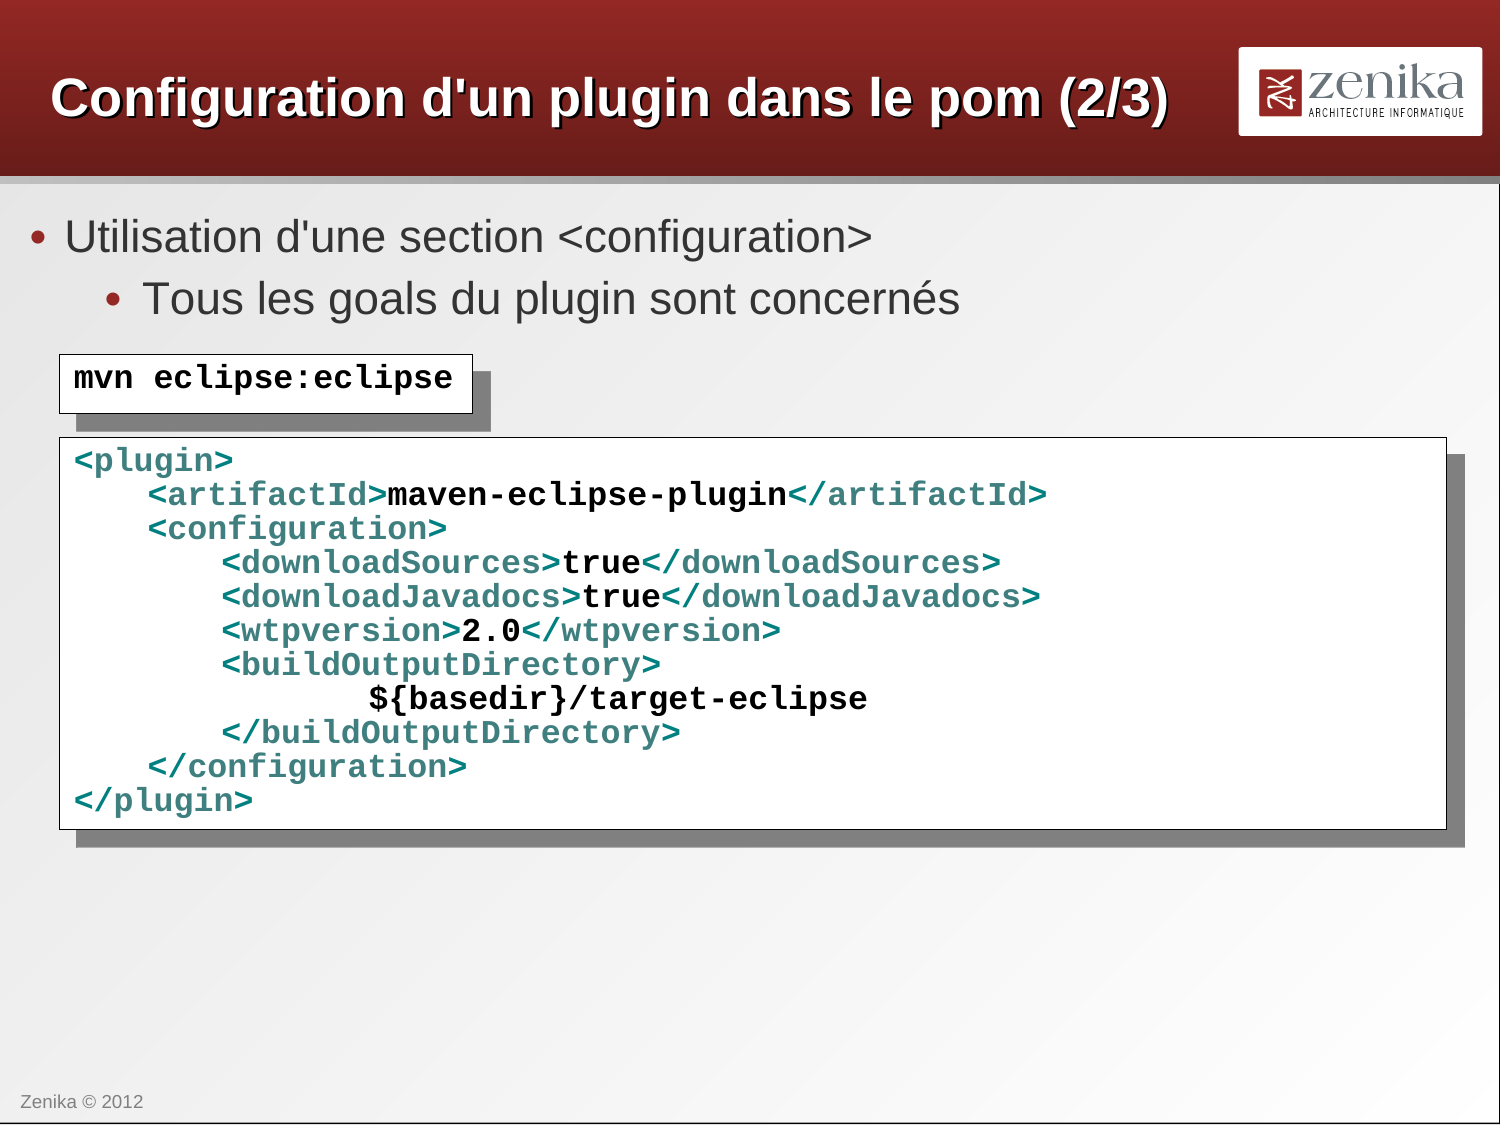

# Configuration d'un plugin dans le pom (2/3)
Utilisation d'une section <configuration>
Tous les goals du plugin sont concernés
mvn eclipse:eclipse
<plugin>
	<artifactId>maven-eclipse-plugin</artifactId>
	<configuration>
		<downloadSources>true</downloadSources>
		<downloadJavadocs>true</downloadJavadocs>
		<wtpversion>2.0</wtpversion>
		<buildOutputDirectory>
				${basedir}/target-eclipse
		</buildOutputDirectory>
	</configuration>
</plugin>